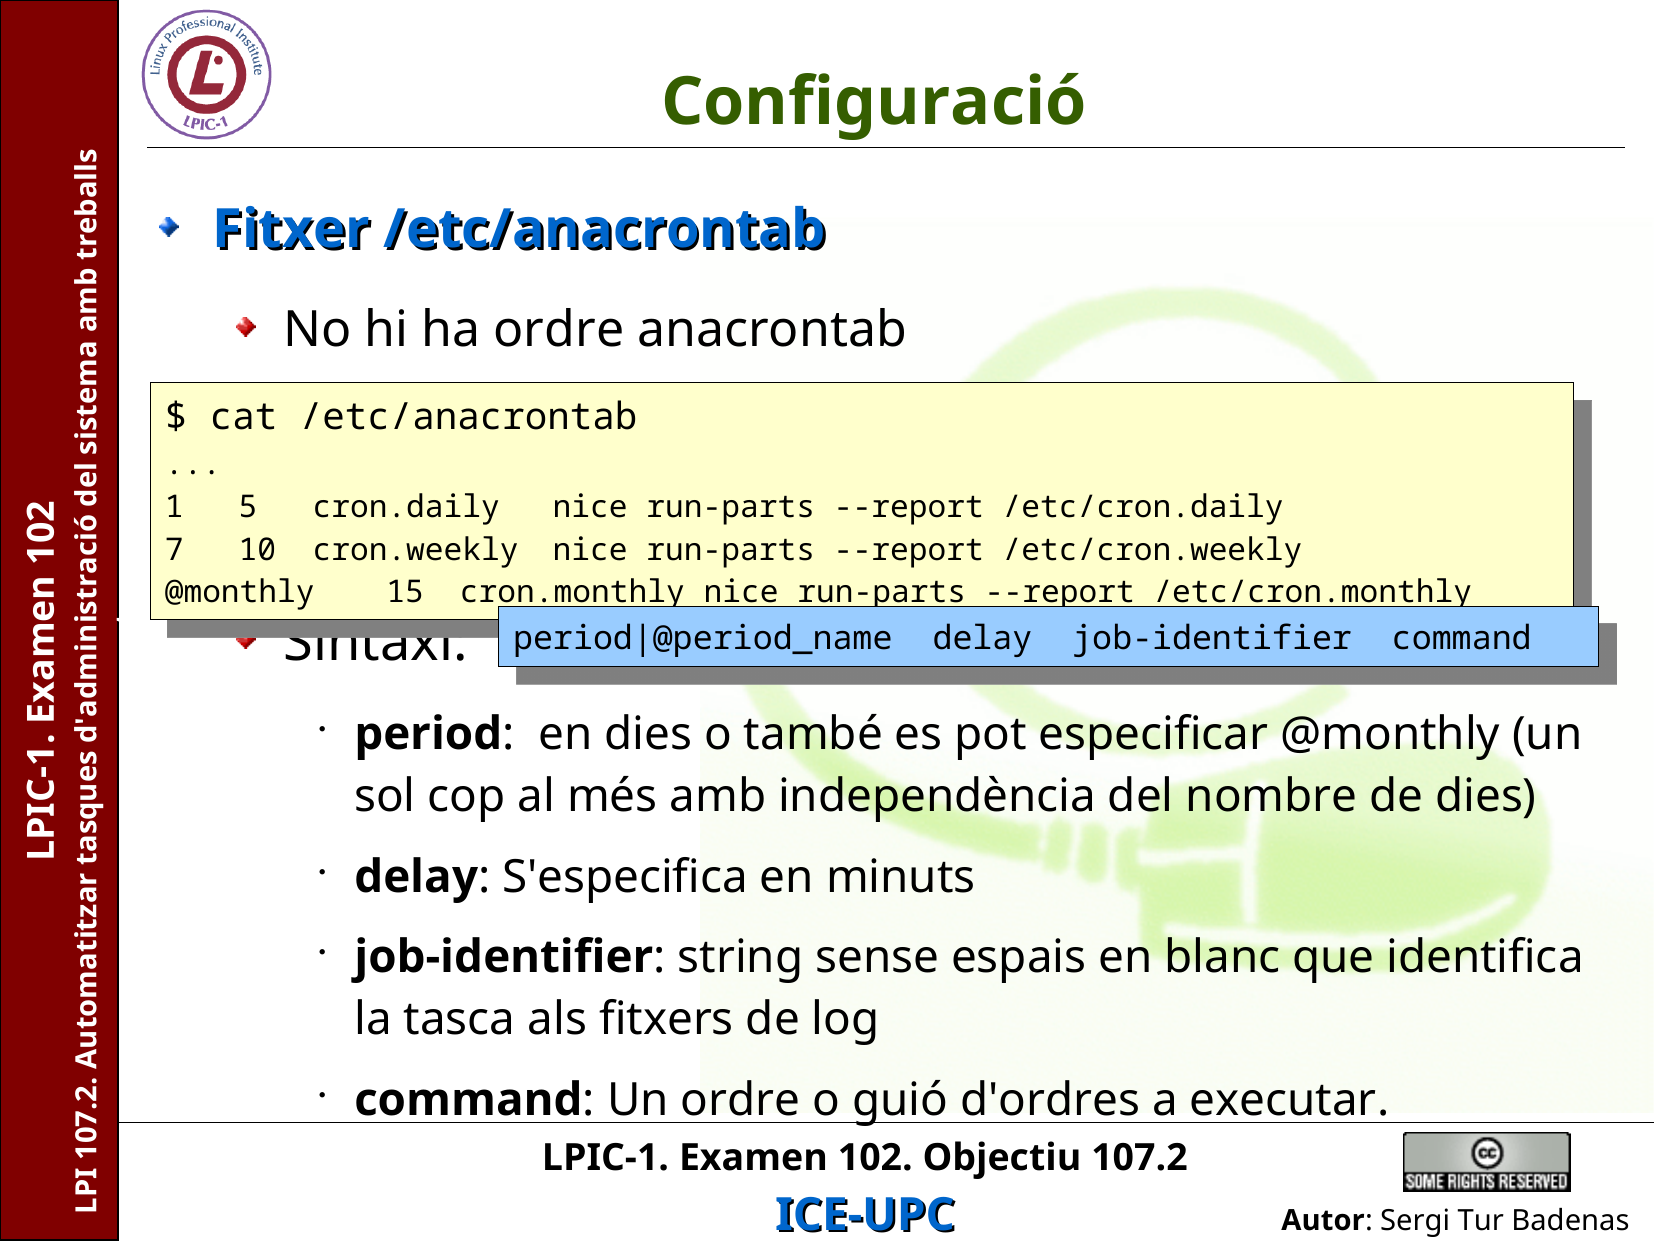

# Configuració
Fitxer /etc/anacrontab
No hi ha ordre anacrontab
Sintaxi:
period: en dies o també es pot especificar @monthly (un sol cop al més amb independència del nombre de dies)
delay: S'especifica en minuts
job-identifier: string sense espais en blanc que identifica la tasca als fitxers de log
command: Un ordre o guió d'ordres a executar.
$ cat /etc/anacrontab
...
1	5	cron.daily	 nice run-parts --report /etc/cron.daily
7	10	cron.weekly	 nice run-parts --report /etc/cron.weekly
@monthly	15	cron.monthly nice run-parts --report /etc/cron.monthly
period|@period_name delay job-identifier command